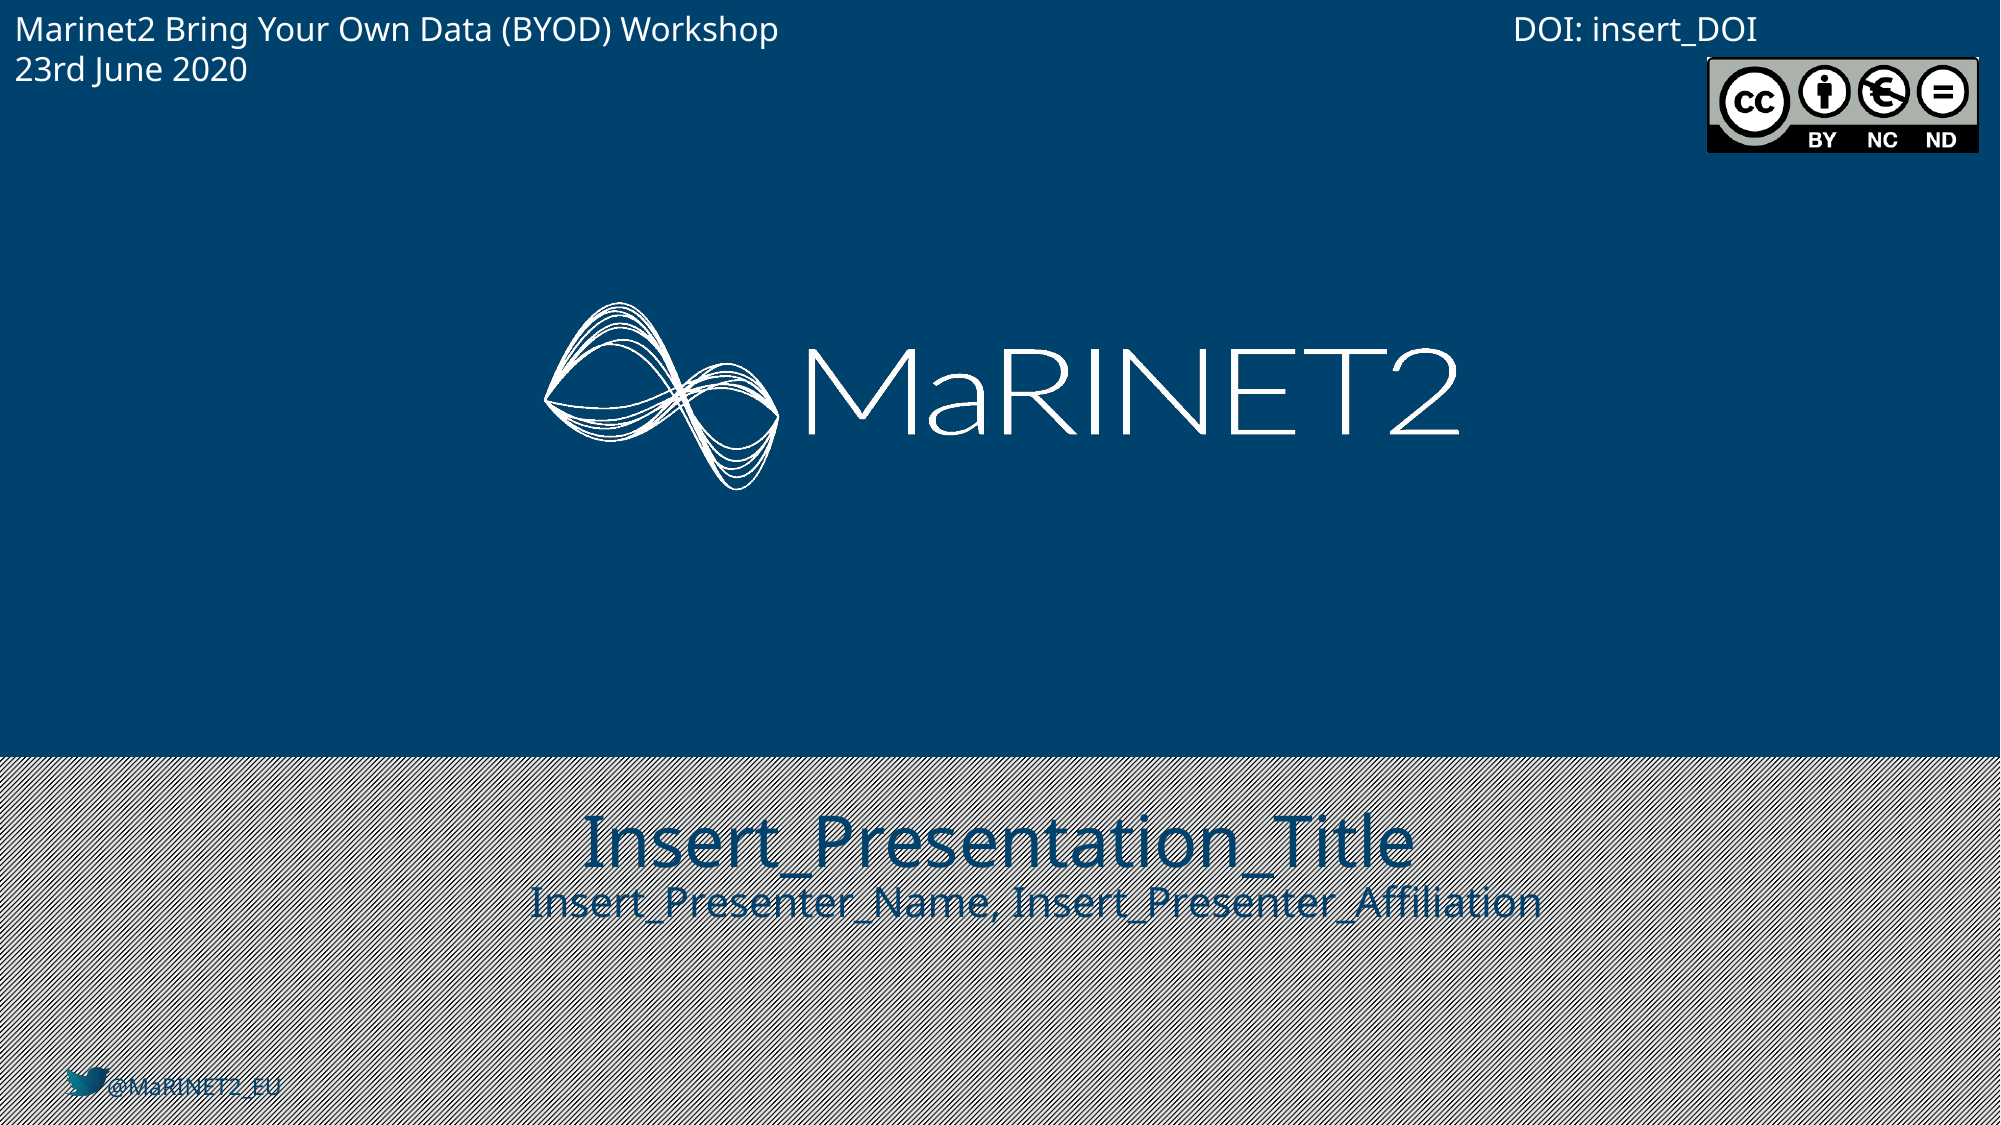

Marinet2 Bring Your Own Data (BYOD) Workshop
23rd June 2020
DOI: insert_DOI
# Insert_Presentation_Title
Insert_Presenter_Name, Insert_Presenter_Affiliation